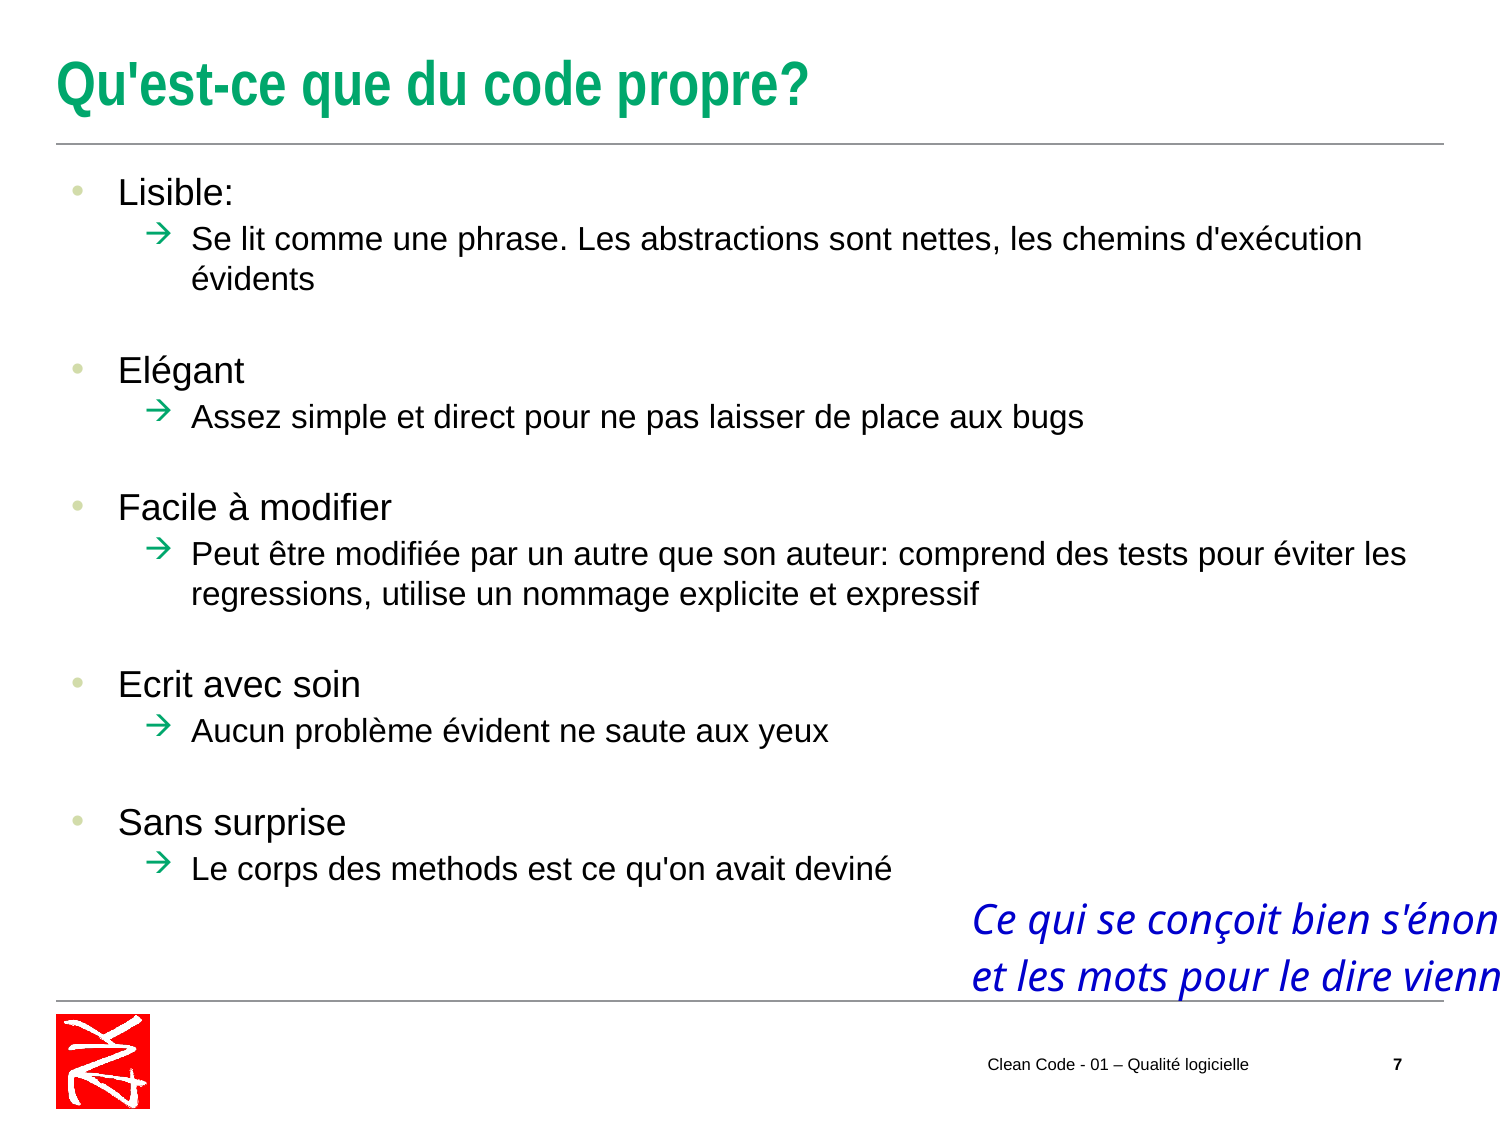

# Qu'est-ce que du code propre?
Lisible:
Se lit comme une phrase. Les abstractions sont nettes, les chemins d'exécution évidents
Elégant
Assez simple et direct pour ne pas laisser de place aux bugs
Facile à modifier
Peut être modifiée par un autre que son auteur: comprend des tests pour éviter les regressions, utilise un nommage explicite et expressif
Ecrit avec soin
Aucun problème évident ne saute aux yeux
Sans surprise
Le corps des methods est ce qu'on avait deviné
Ce qui se conçoit bien s'énonce clairement,
et les mots pour le dire viennent aisément.
Clean Code - 01 – Qualité logicielle